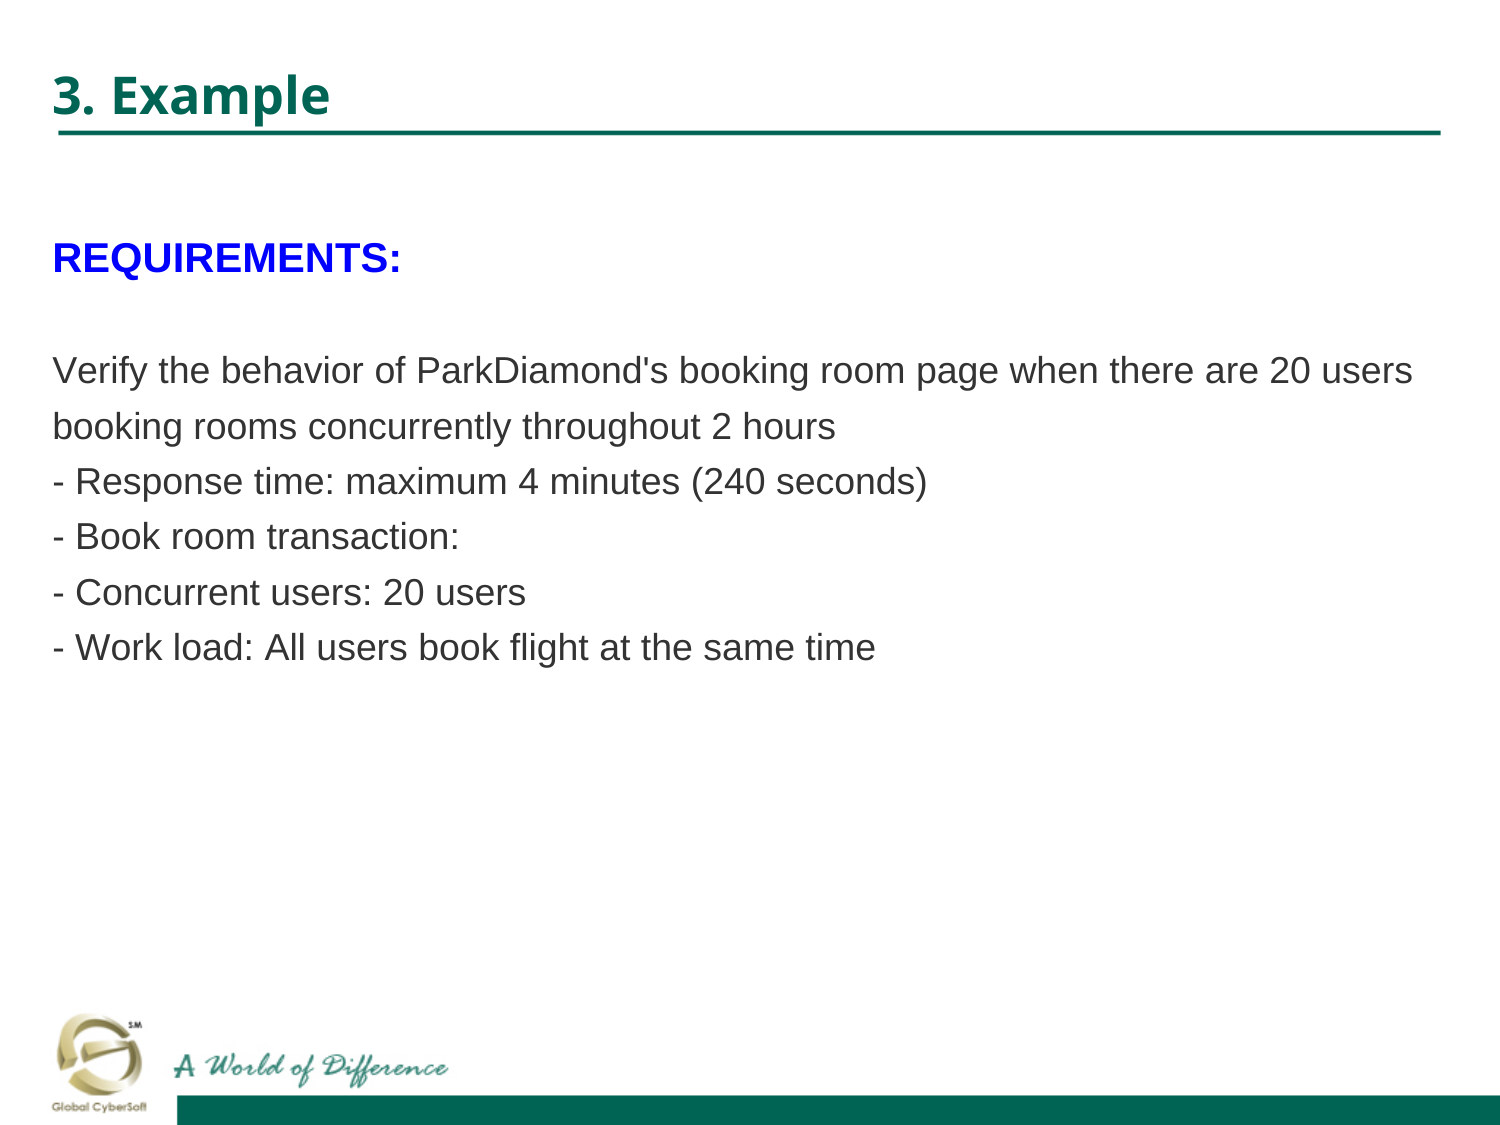

# 3. Example
REQUIREMENTS:
Verify the behavior of ParkDiamond's booking room page when there are 20 users
booking rooms concurrently throughout 2 hours
- Response time: maximum 4 minutes (240 seconds)
- Book room transaction:
- Concurrent users: 20 users
- Work load: All users book flight at the same time